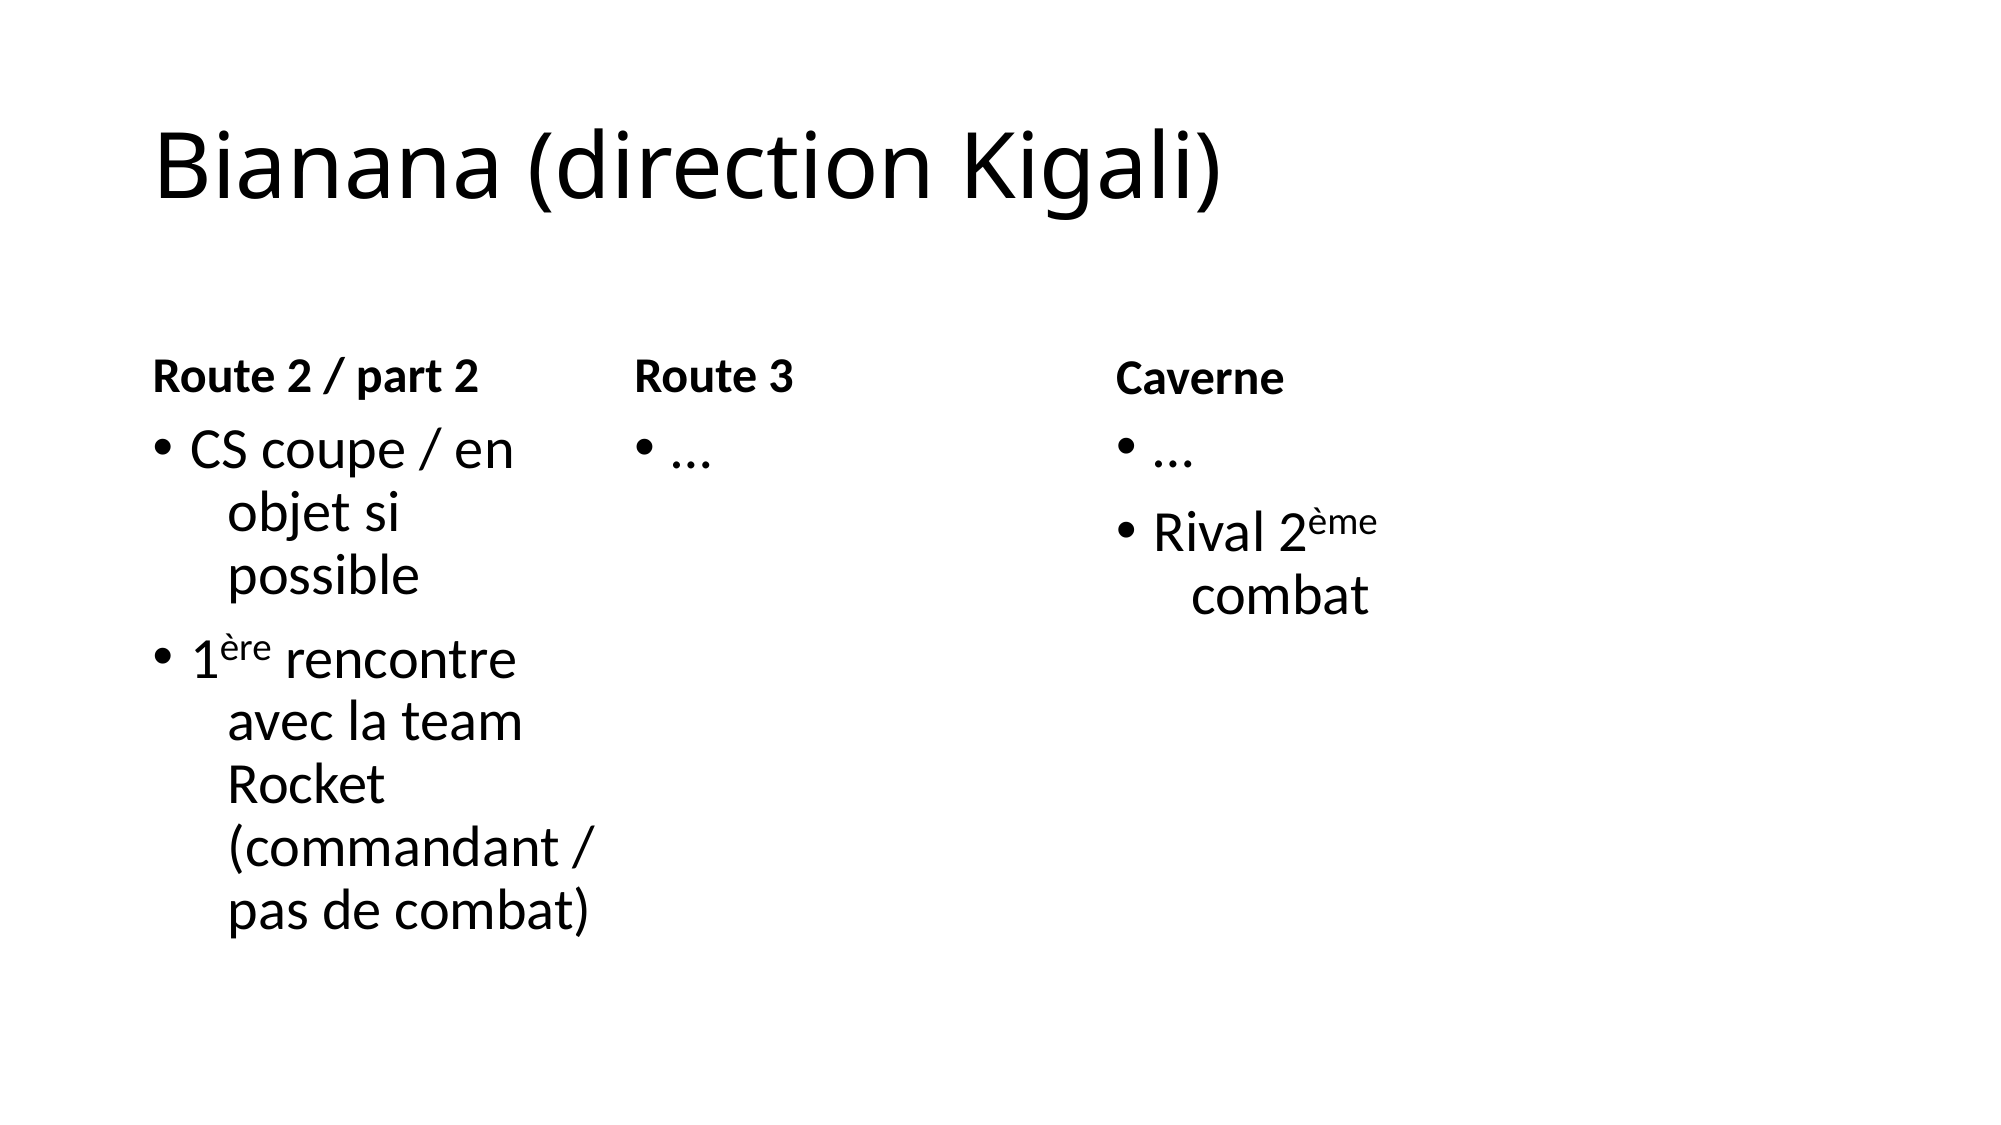

# Bianana (direction Kigali)
Route 2 / part 2
Route 3
Caverne
…
Rival 2ème combat
CS coupe / en objet si possible
1ère rencontre avec la team Rocket (commandant / pas de combat)
…